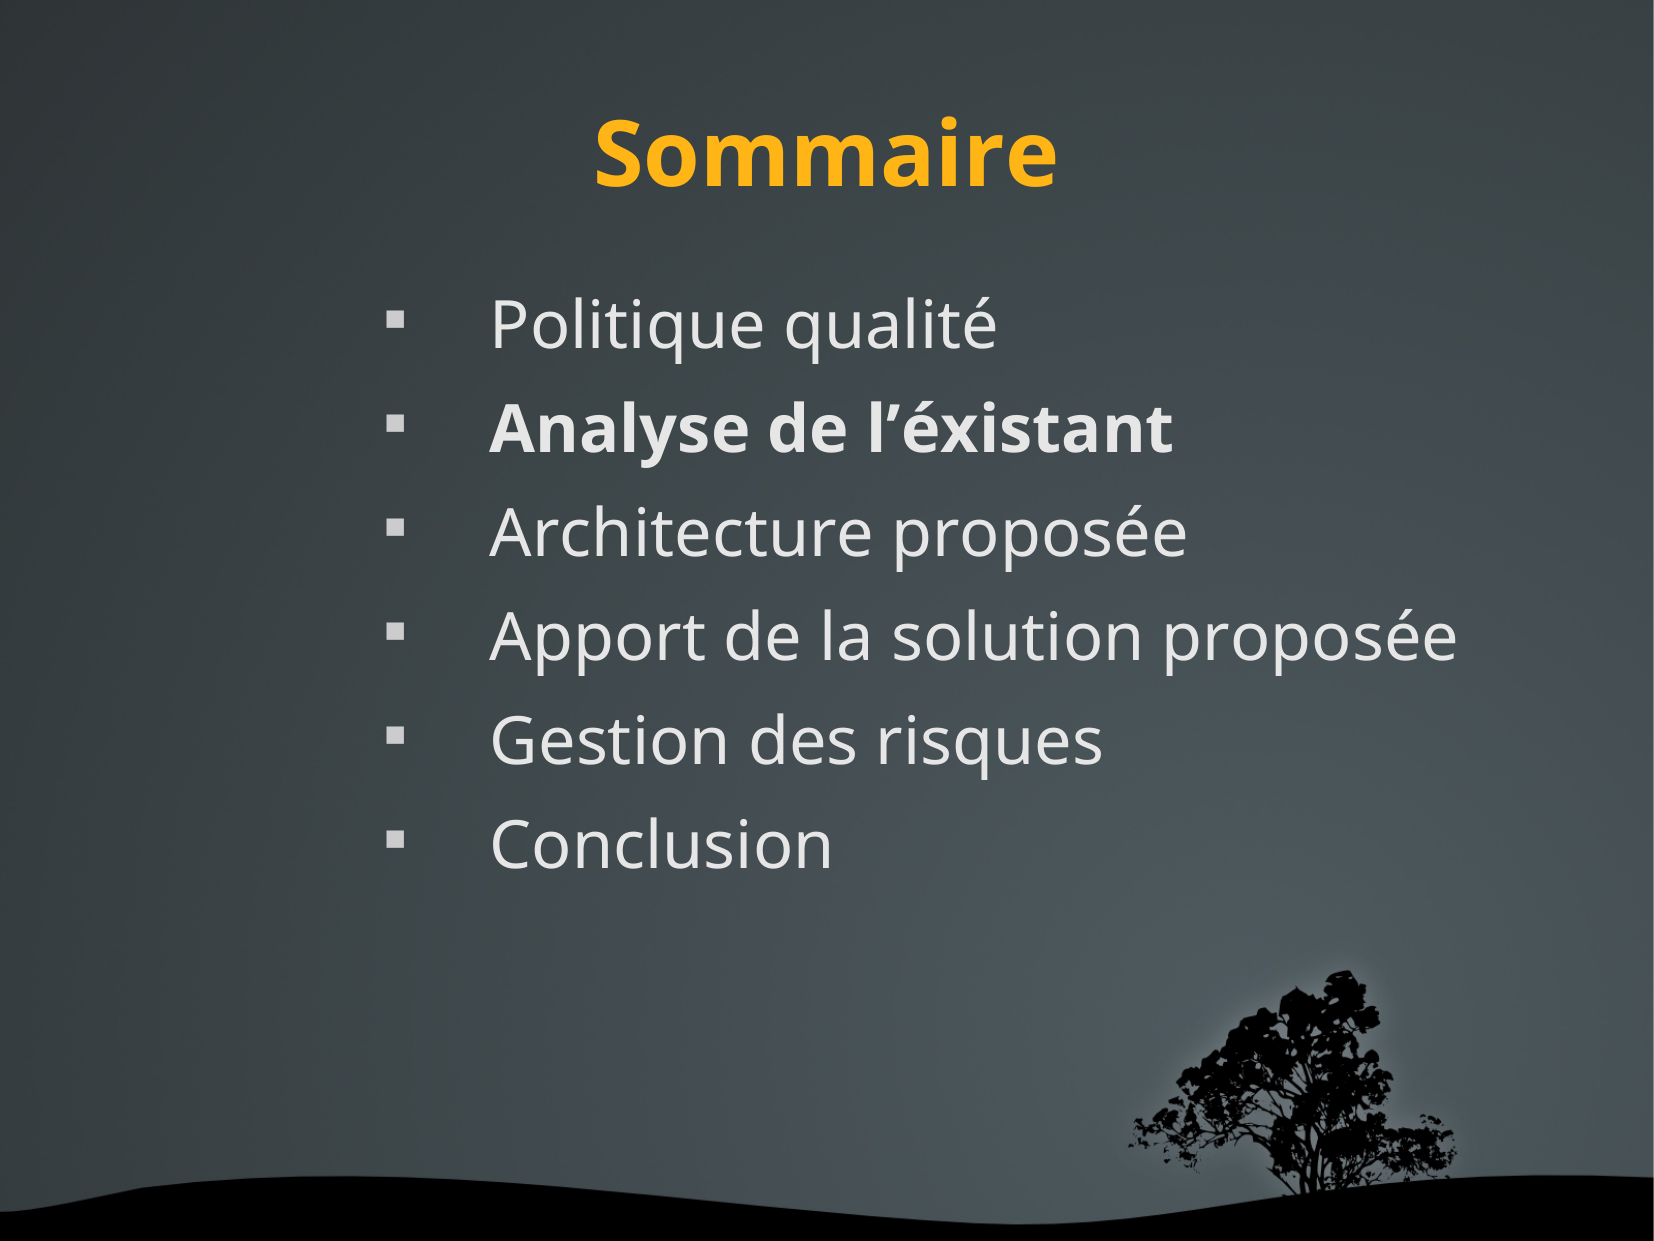

# Sommaire
Politique qualité
Analyse de l’éxistant
Architecture proposée
Apport de la solution proposée
Gestion des risques
Conclusion